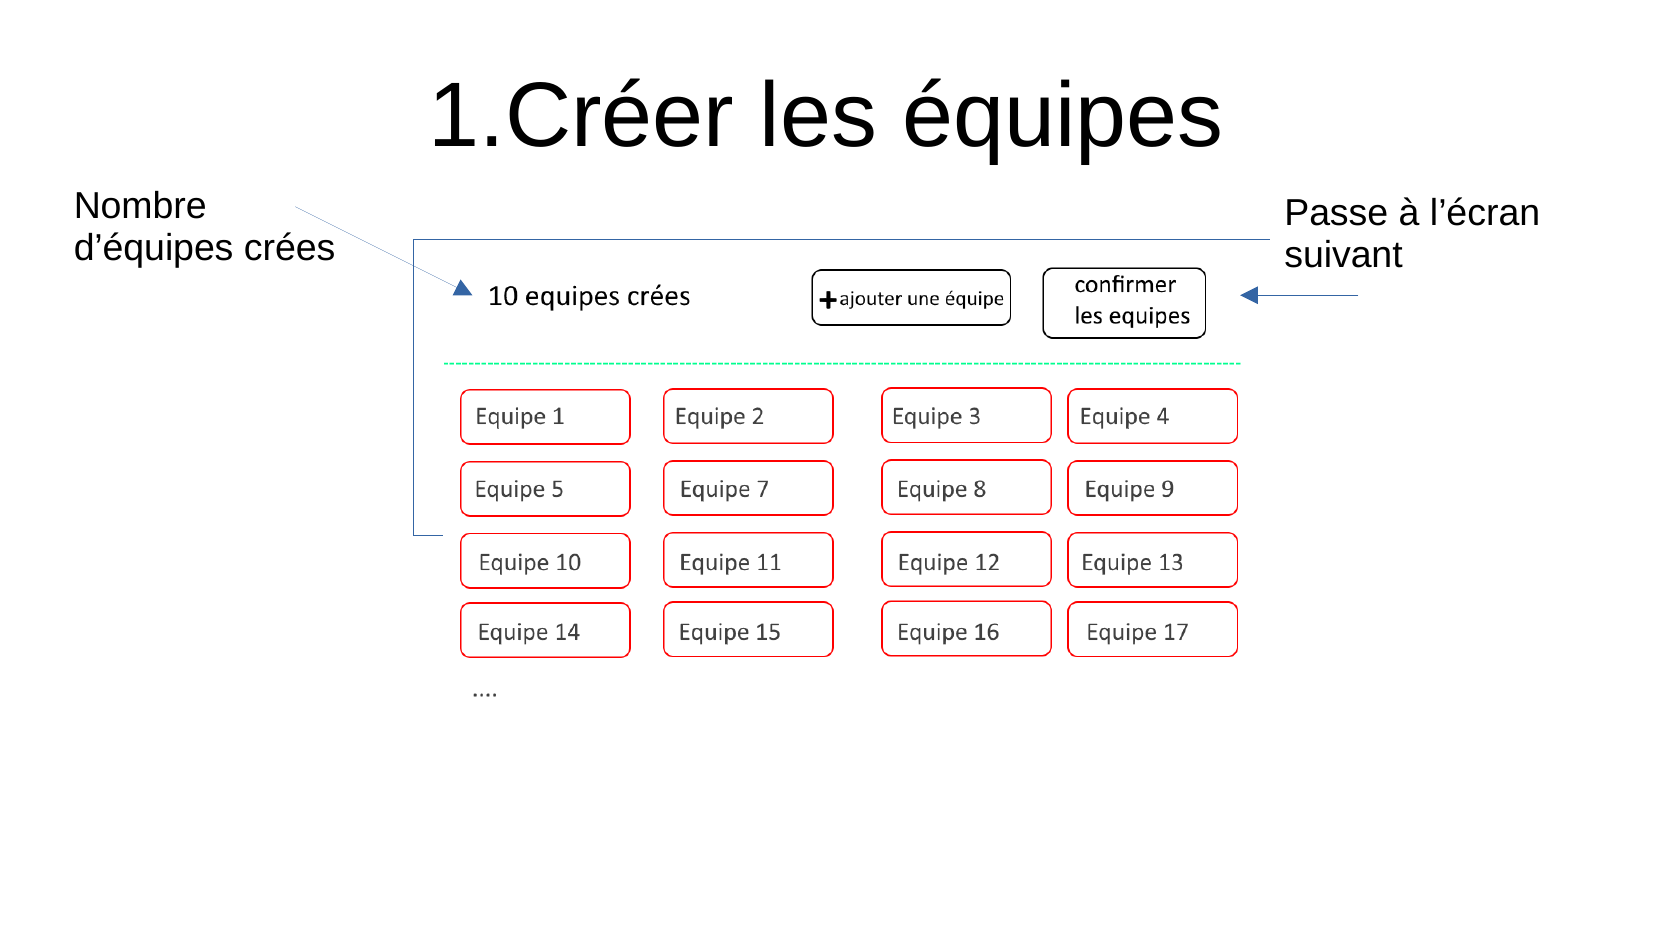

# 1.Créer les équipes
Nombre d’équipes crées
Passe à l’écran suivant